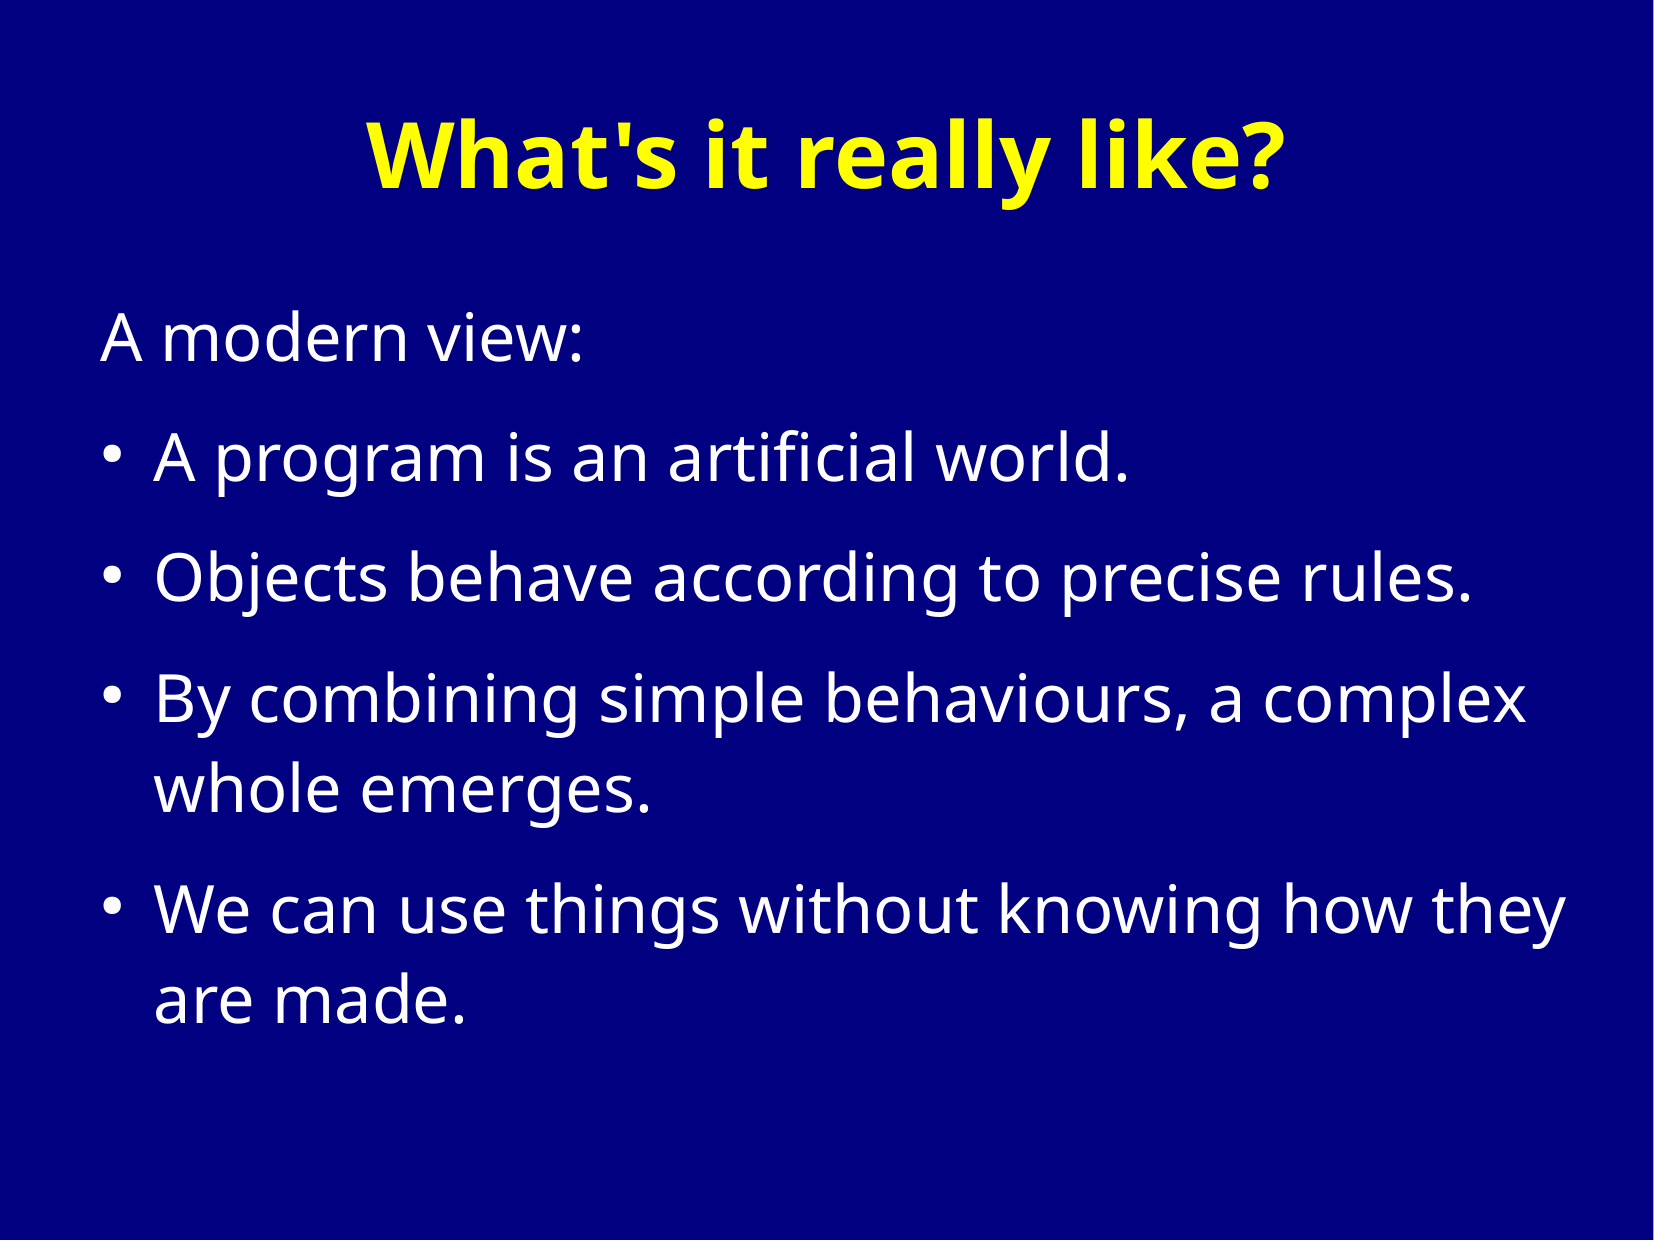

# What's it really like?
A modern view:
A program is an artificial world.
Objects behave according to precise rules.
By combining simple behaviours, a complex whole emerges.
We can use things without knowing how they are made.